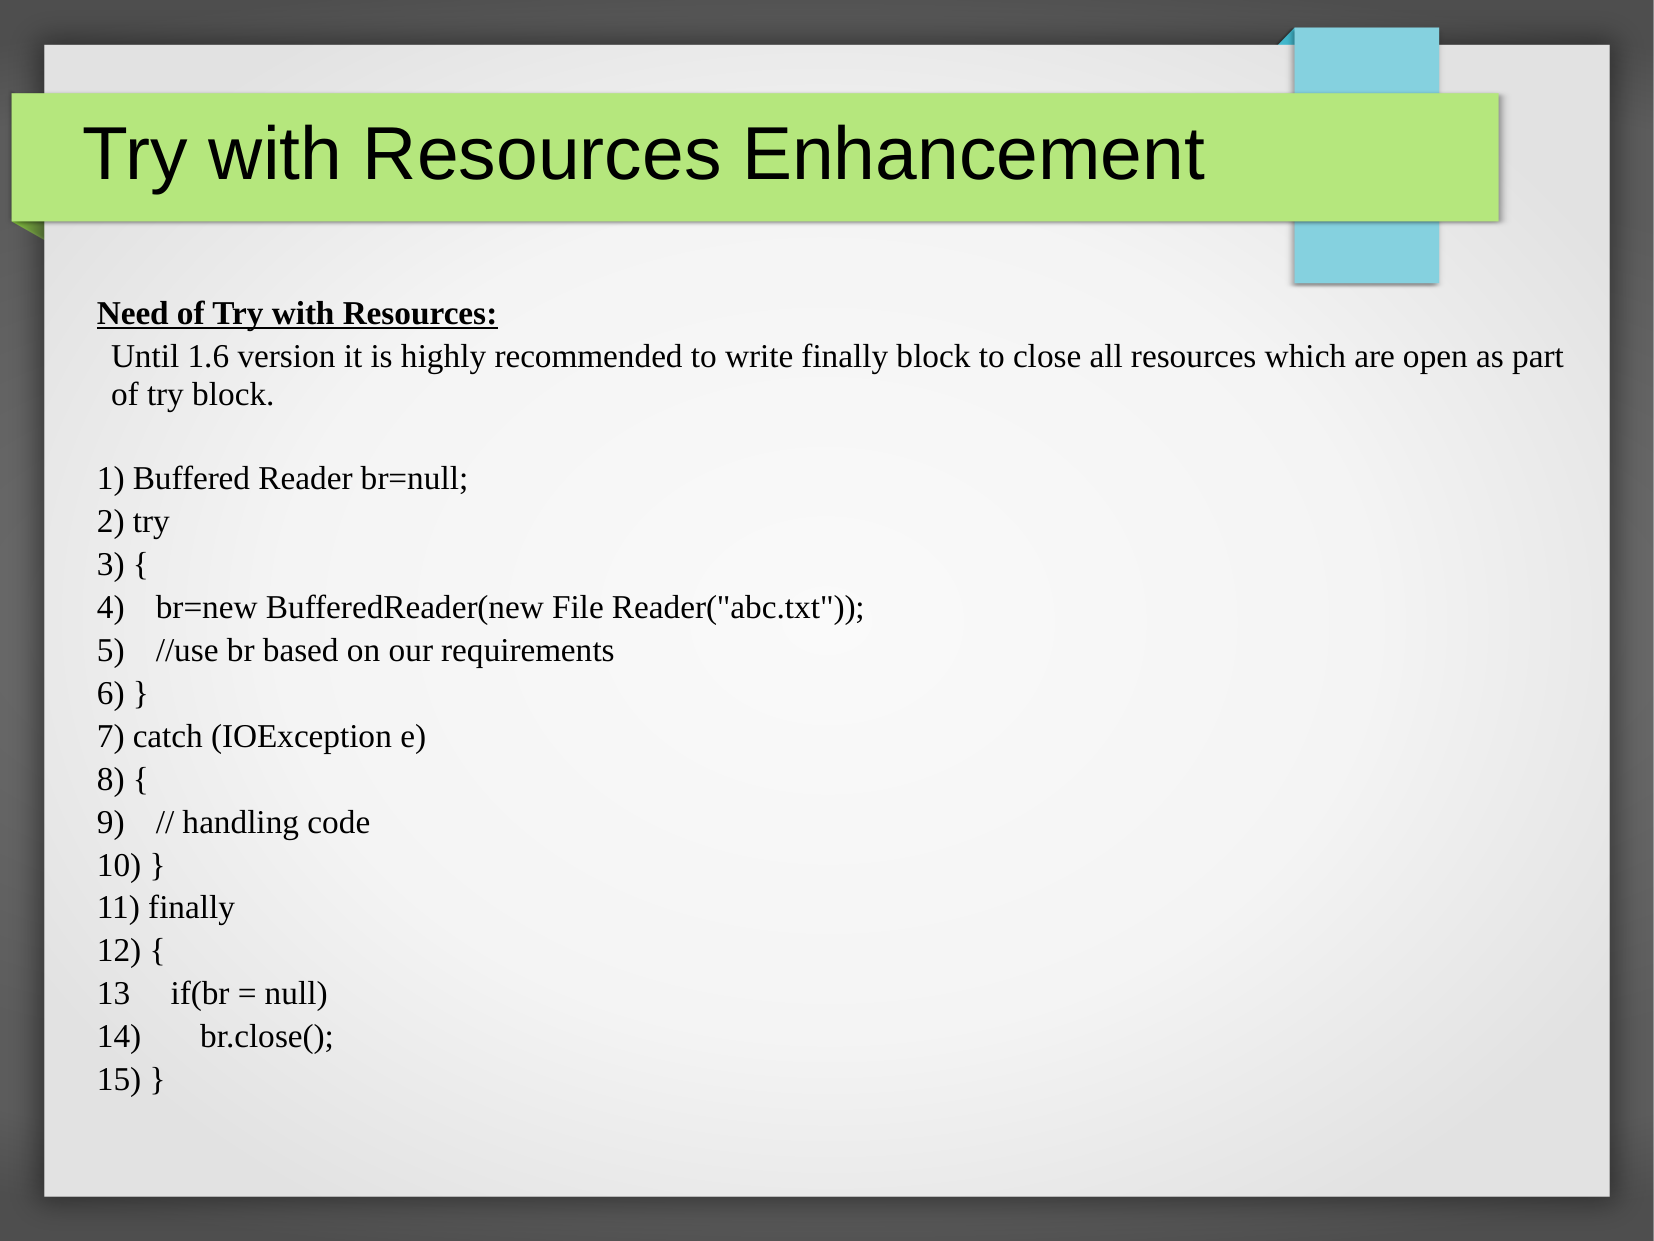

# Try with Resources Enhancement
Need of Try with Resources:
Until 1.6 version it is highly recommended to write finally block to close all resources which are open as part of try block.
1) Buffered Reader br=null;
2) try
3) {
4) 		br=new BufferedReader(new File Reader("abc.txt"));
5) 		//use br based on our requirements
6) }
7) catch (IOException e)
8) {
9) 		// handling code
10) }
11) finally
12) {
13 		if(br = null)
14)				br.close();
15) }